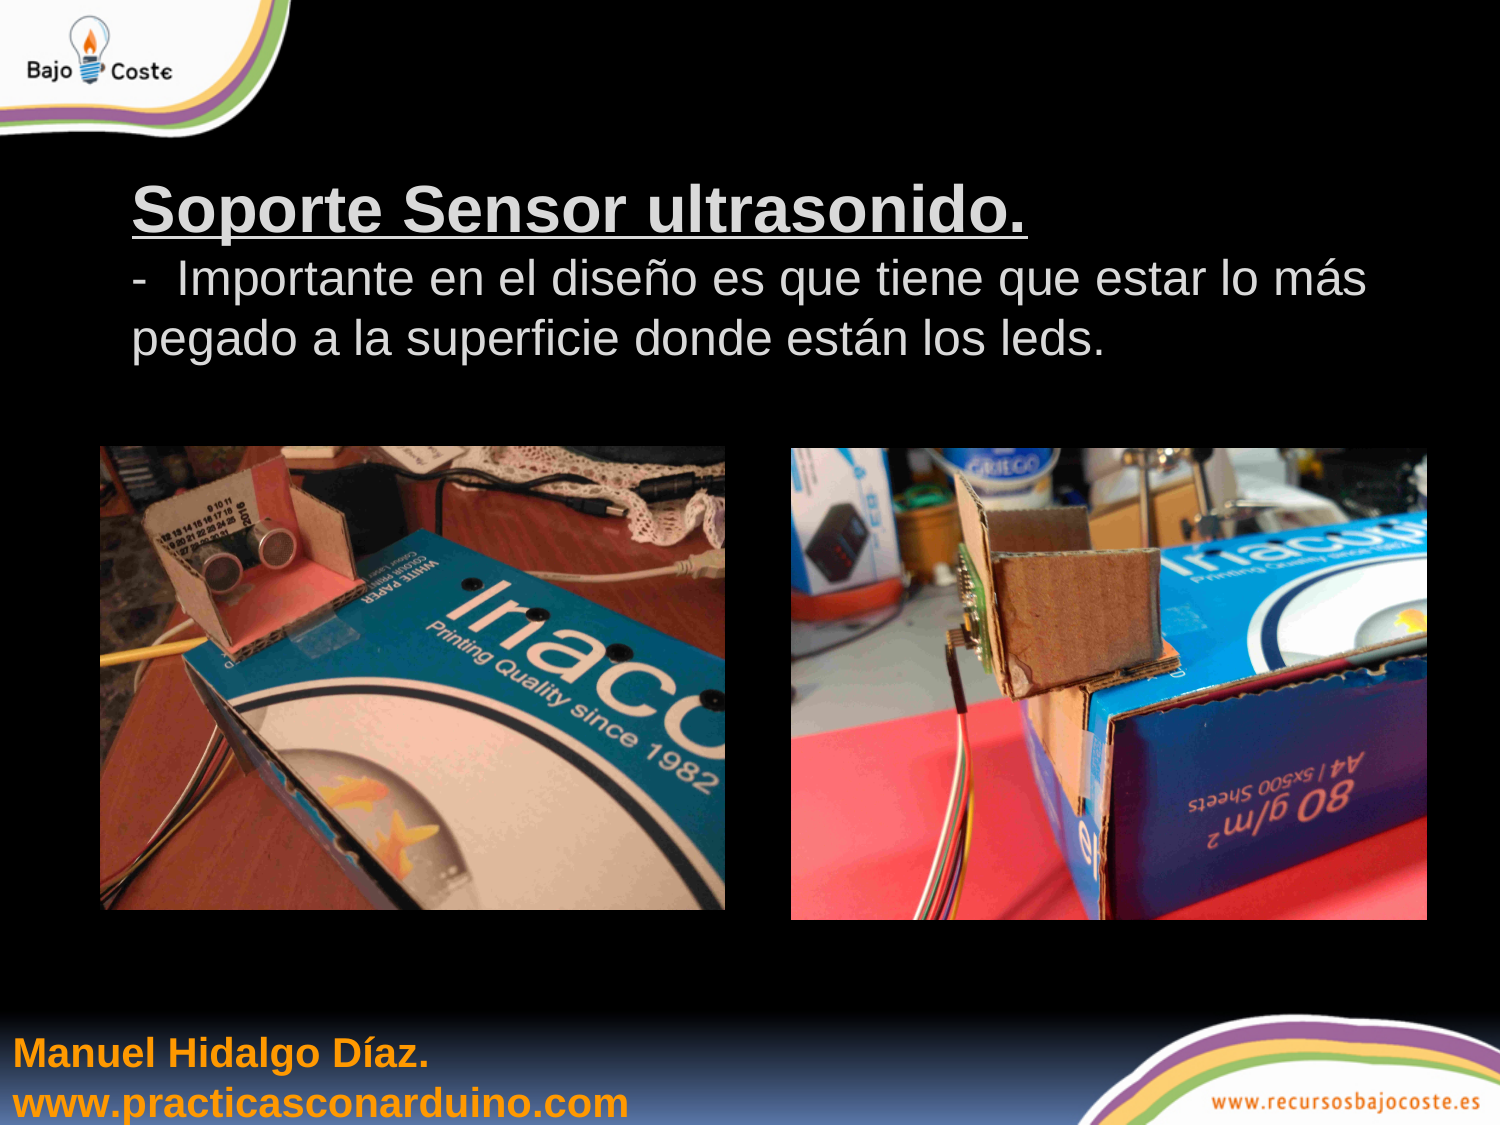

Soporte Sensor ultrasonido.
- Importante en el diseño es que tiene que estar lo más pegado a la superficie donde están los leds.
Manuel Hidalgo Díaz.
www.practicasconarduino.com